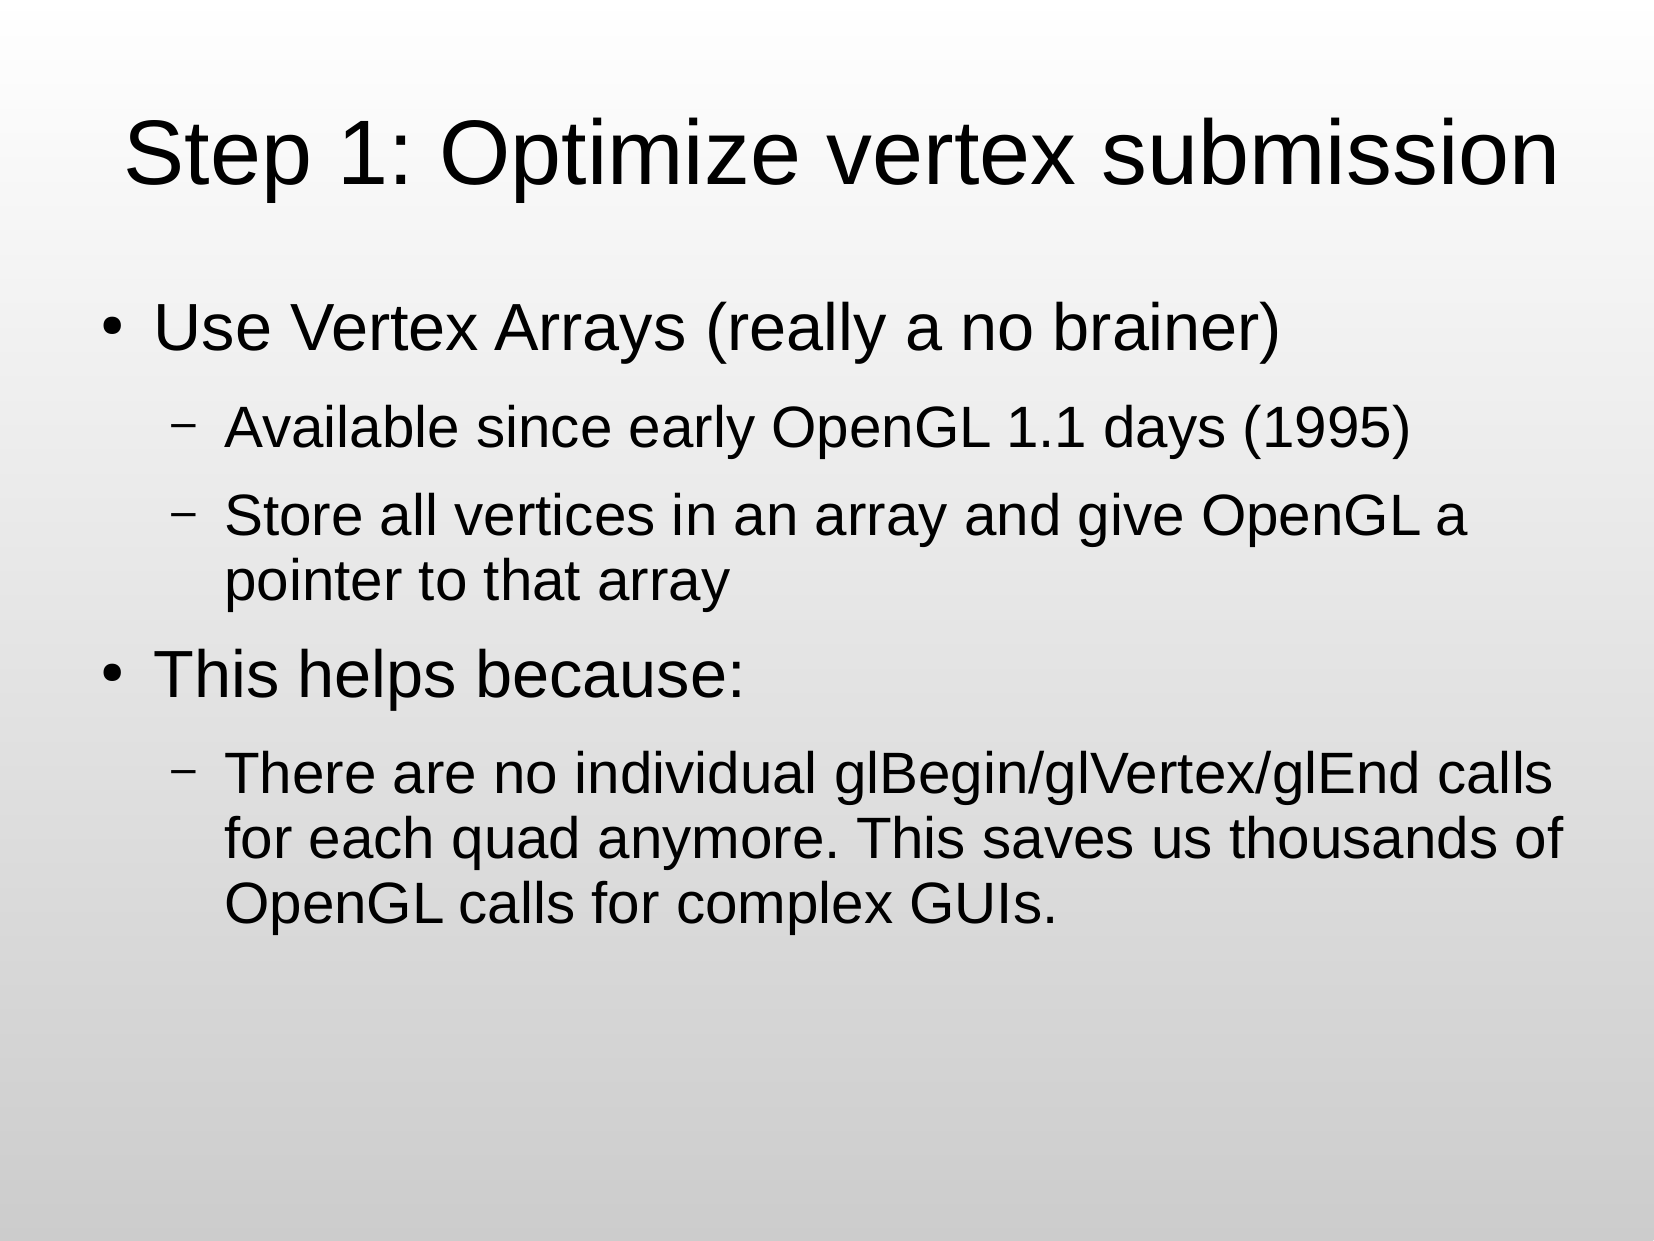

# Step 1: Optimize vertex submission
Use Vertex Arrays (really a no brainer)
Available since early OpenGL 1.1 days (1995)
Store all vertices in an array and give OpenGL a pointer to that array
This helps because:
There are no individual glBegin/glVertex/glEnd calls for each quad anymore. This saves us thousands of OpenGL calls for complex GUIs.